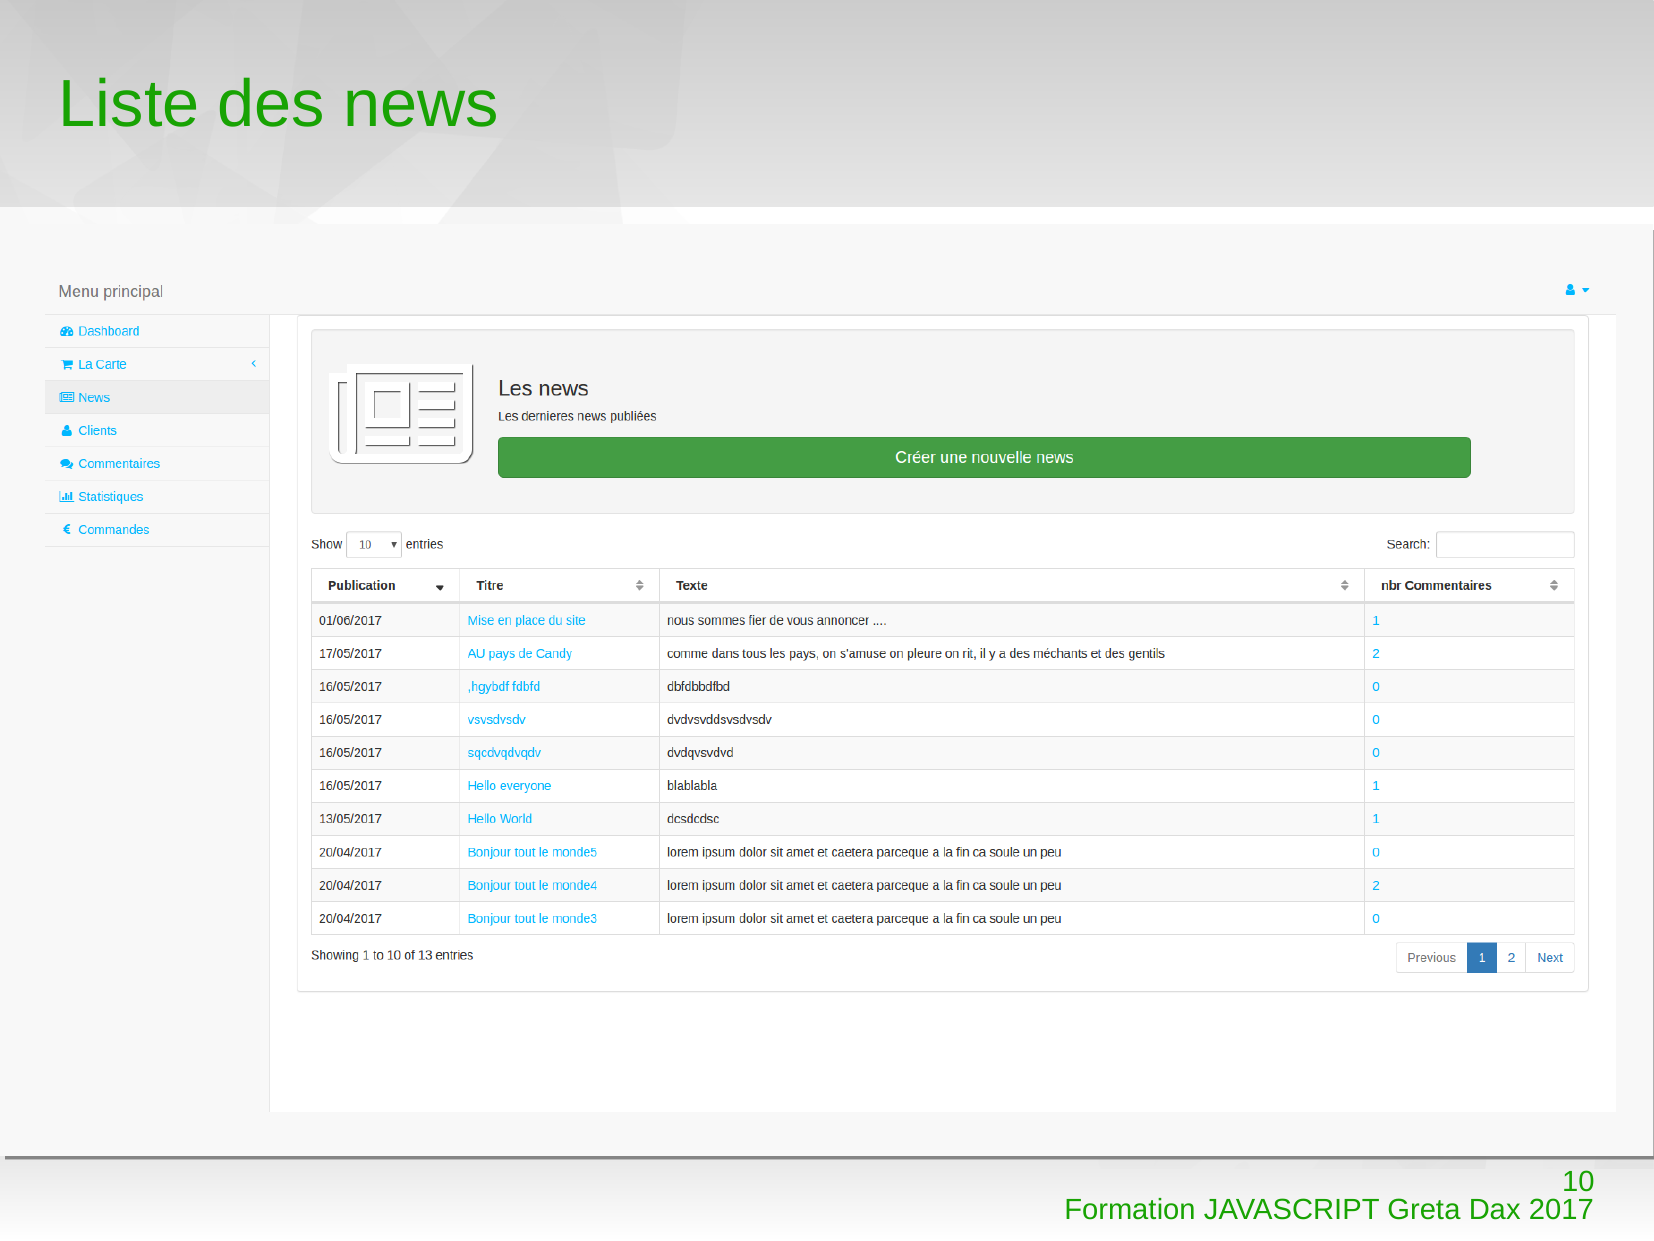

# Liste des news
10
Formation JAVASCRIPT Greta Dax 2017